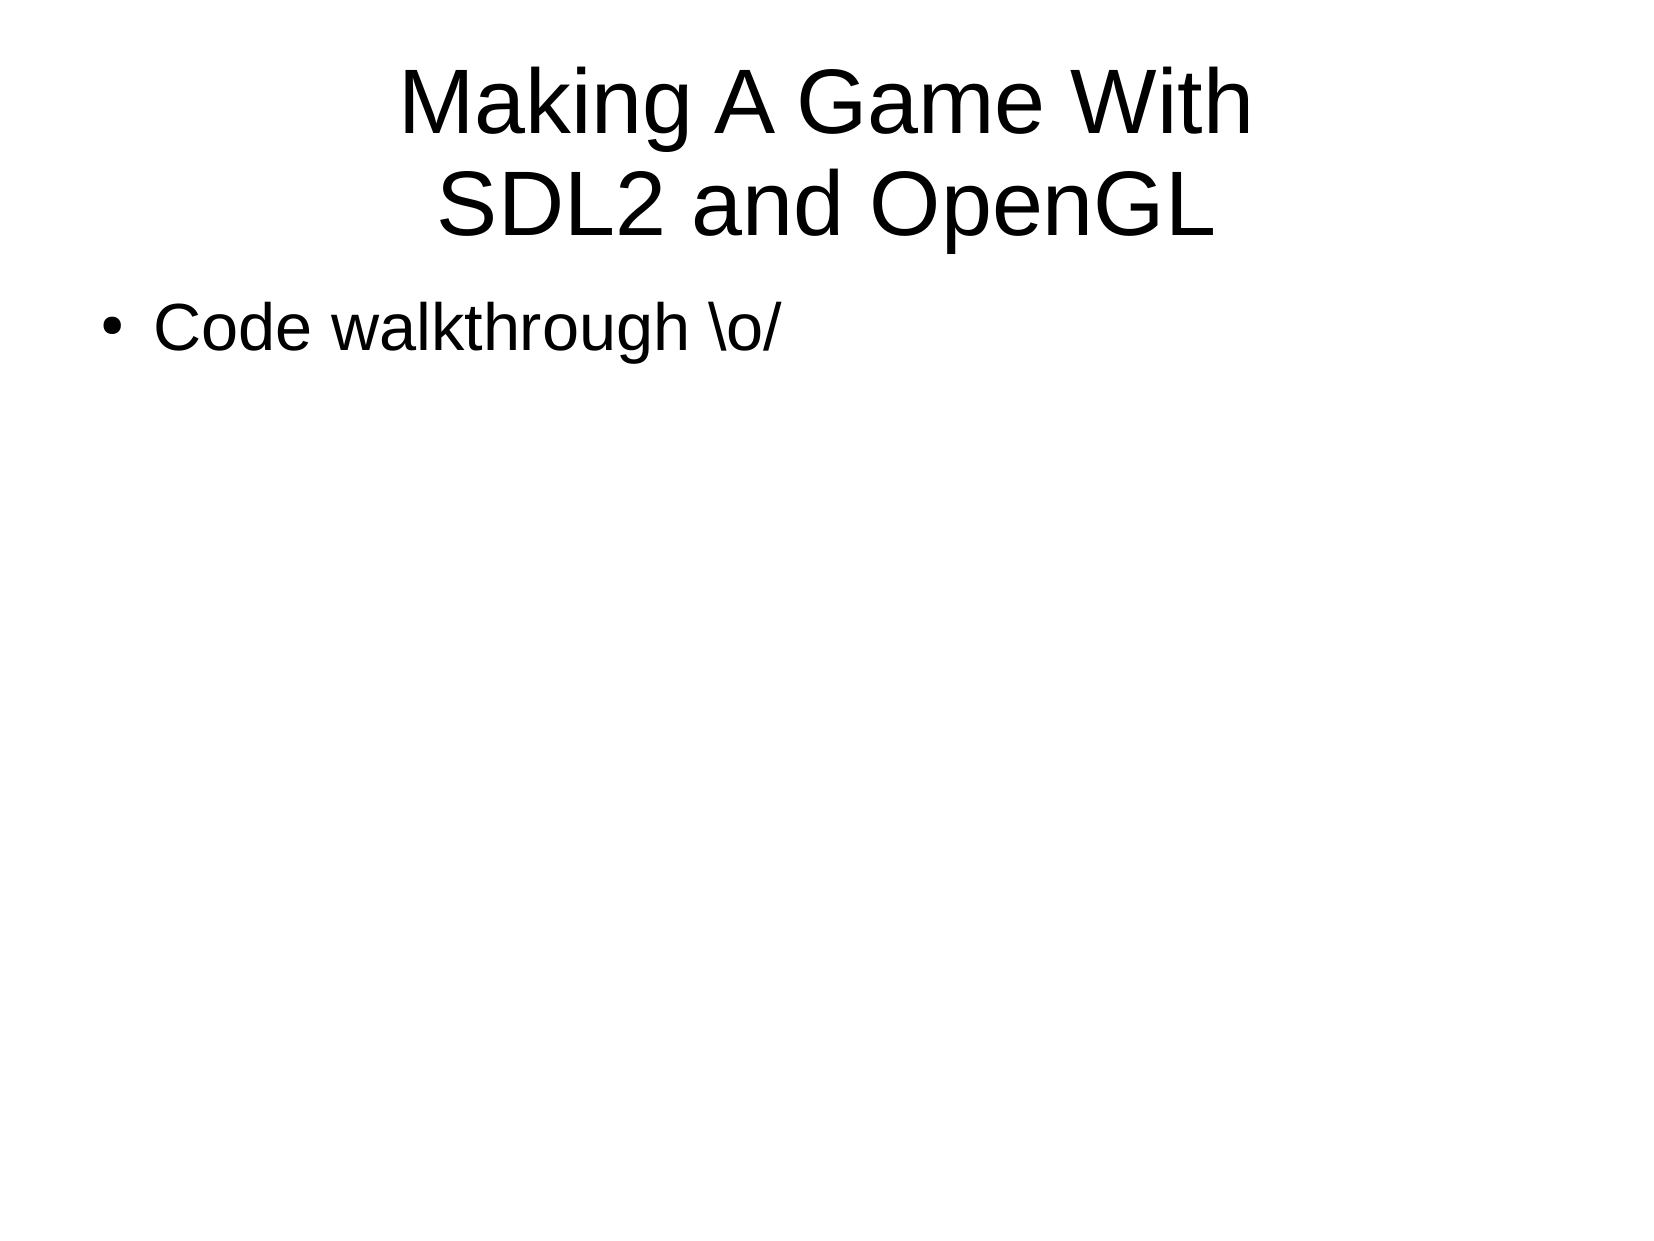

# Making A Game With SDL2 and OpenGL
Code walkthrough \o/